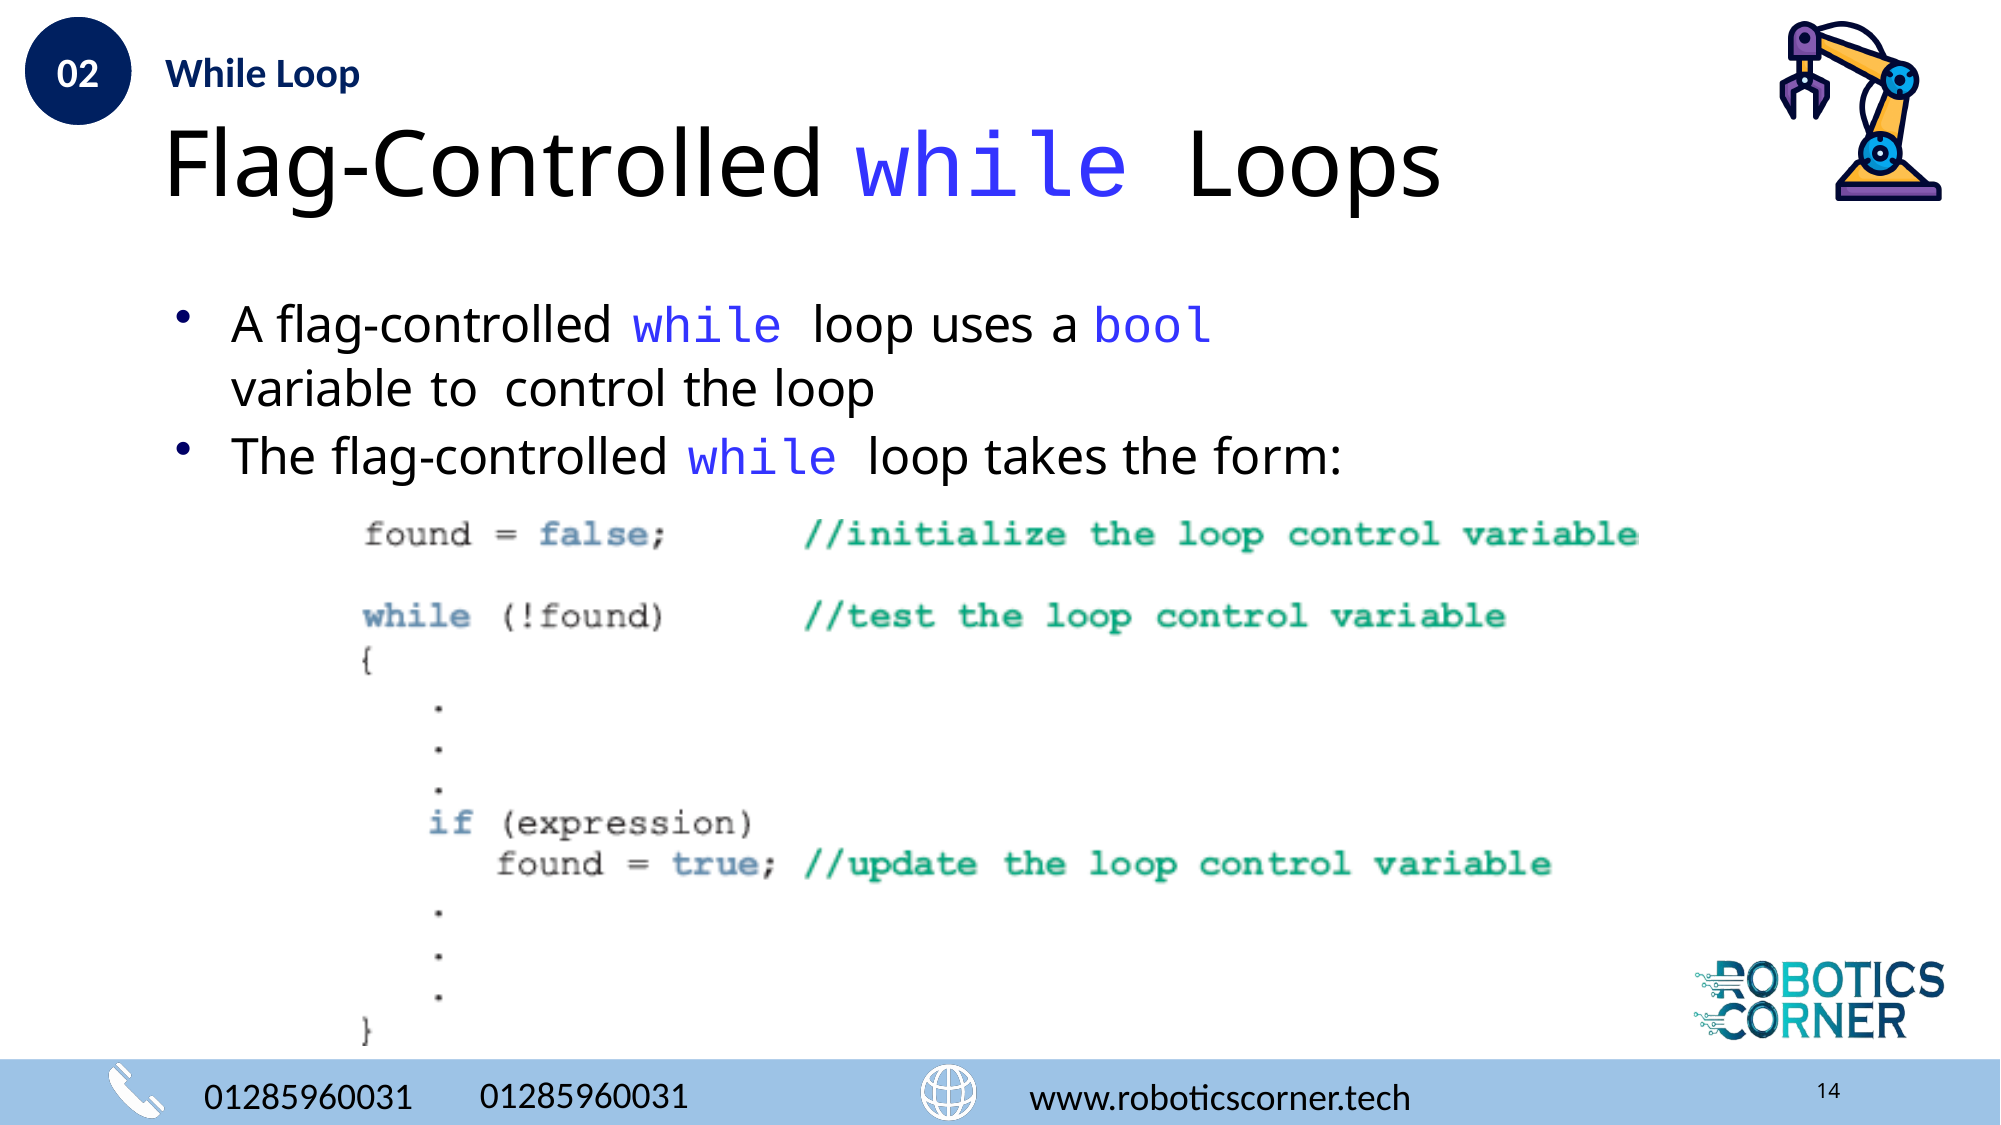

02
While Loop
# Flag-Controlled while Loops
A flag-controlled while loop uses a bool variable to control the loop
The flag-controlled while loop takes the form:
C++ Programming: From Problem Analysis to Program Design, Third Edition
01285960031
01285960031
www.roboticscorner.tech